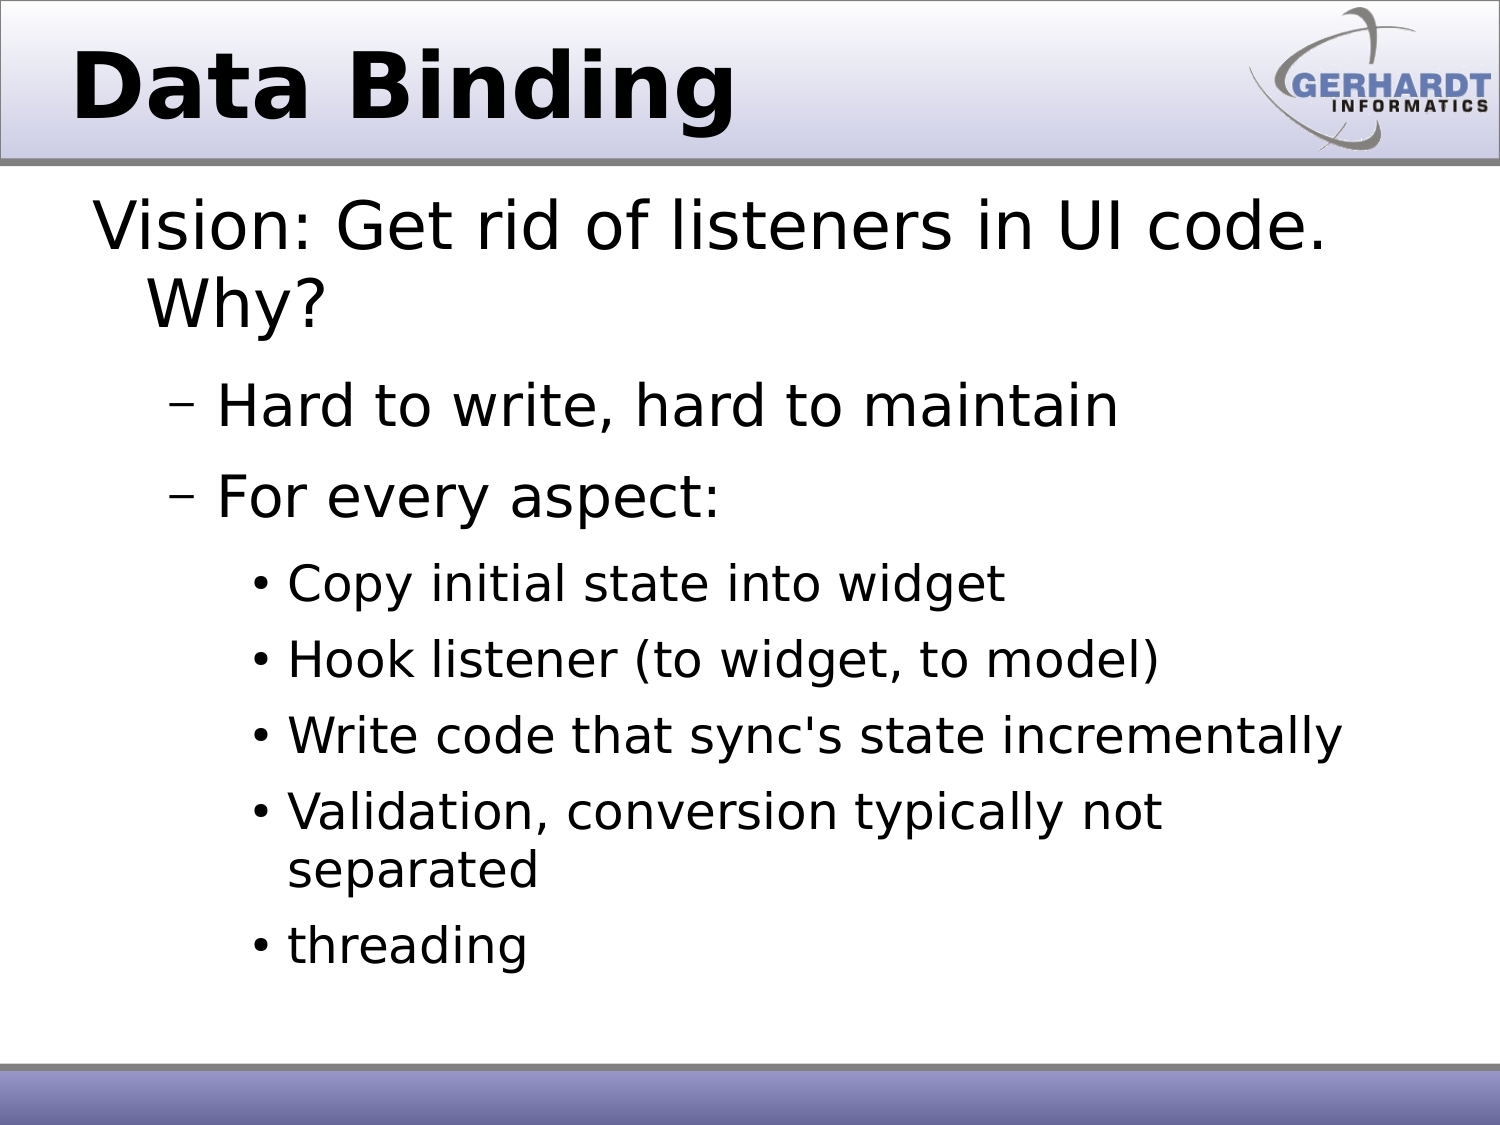

# Data Binding
Vision: Get rid of listeners in UI code.
Why?
Hard to write, hard to maintain
For every aspect:
Copy initial state into widget
Hook listener (to widget, to model)
Write code that sync's state incrementally
Validation, conversion typically not separated
threading